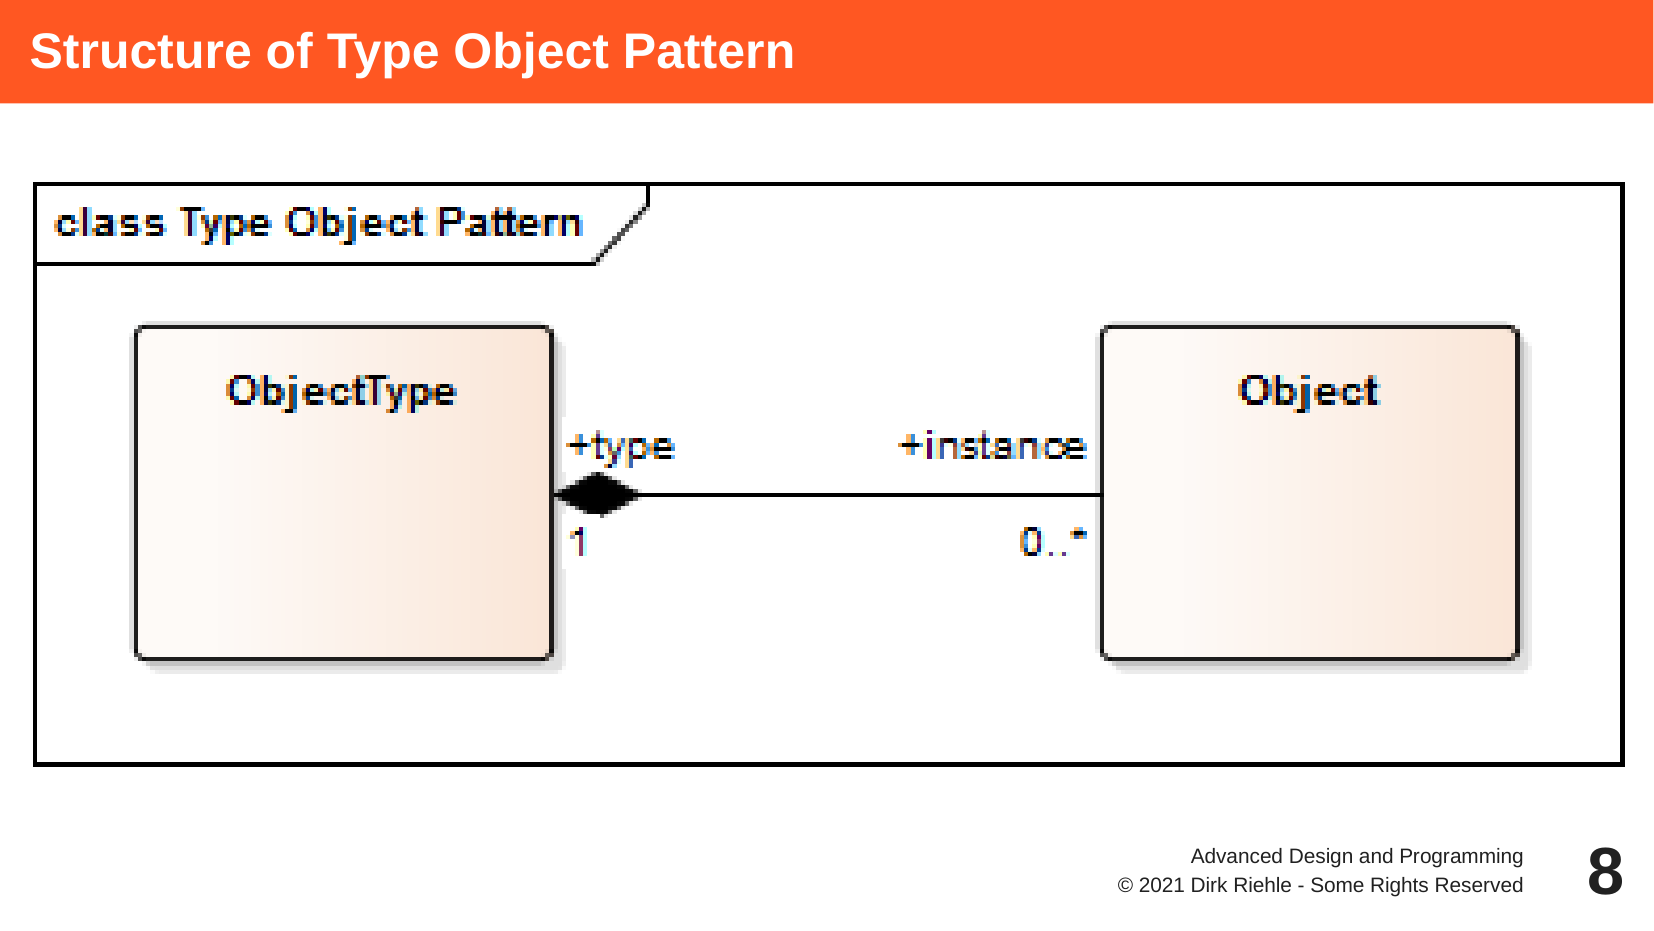

# Structure of Type Object Pattern
Advanced Design and Programming
8
© 2021 Dirk Riehle - Some Rights Reserved